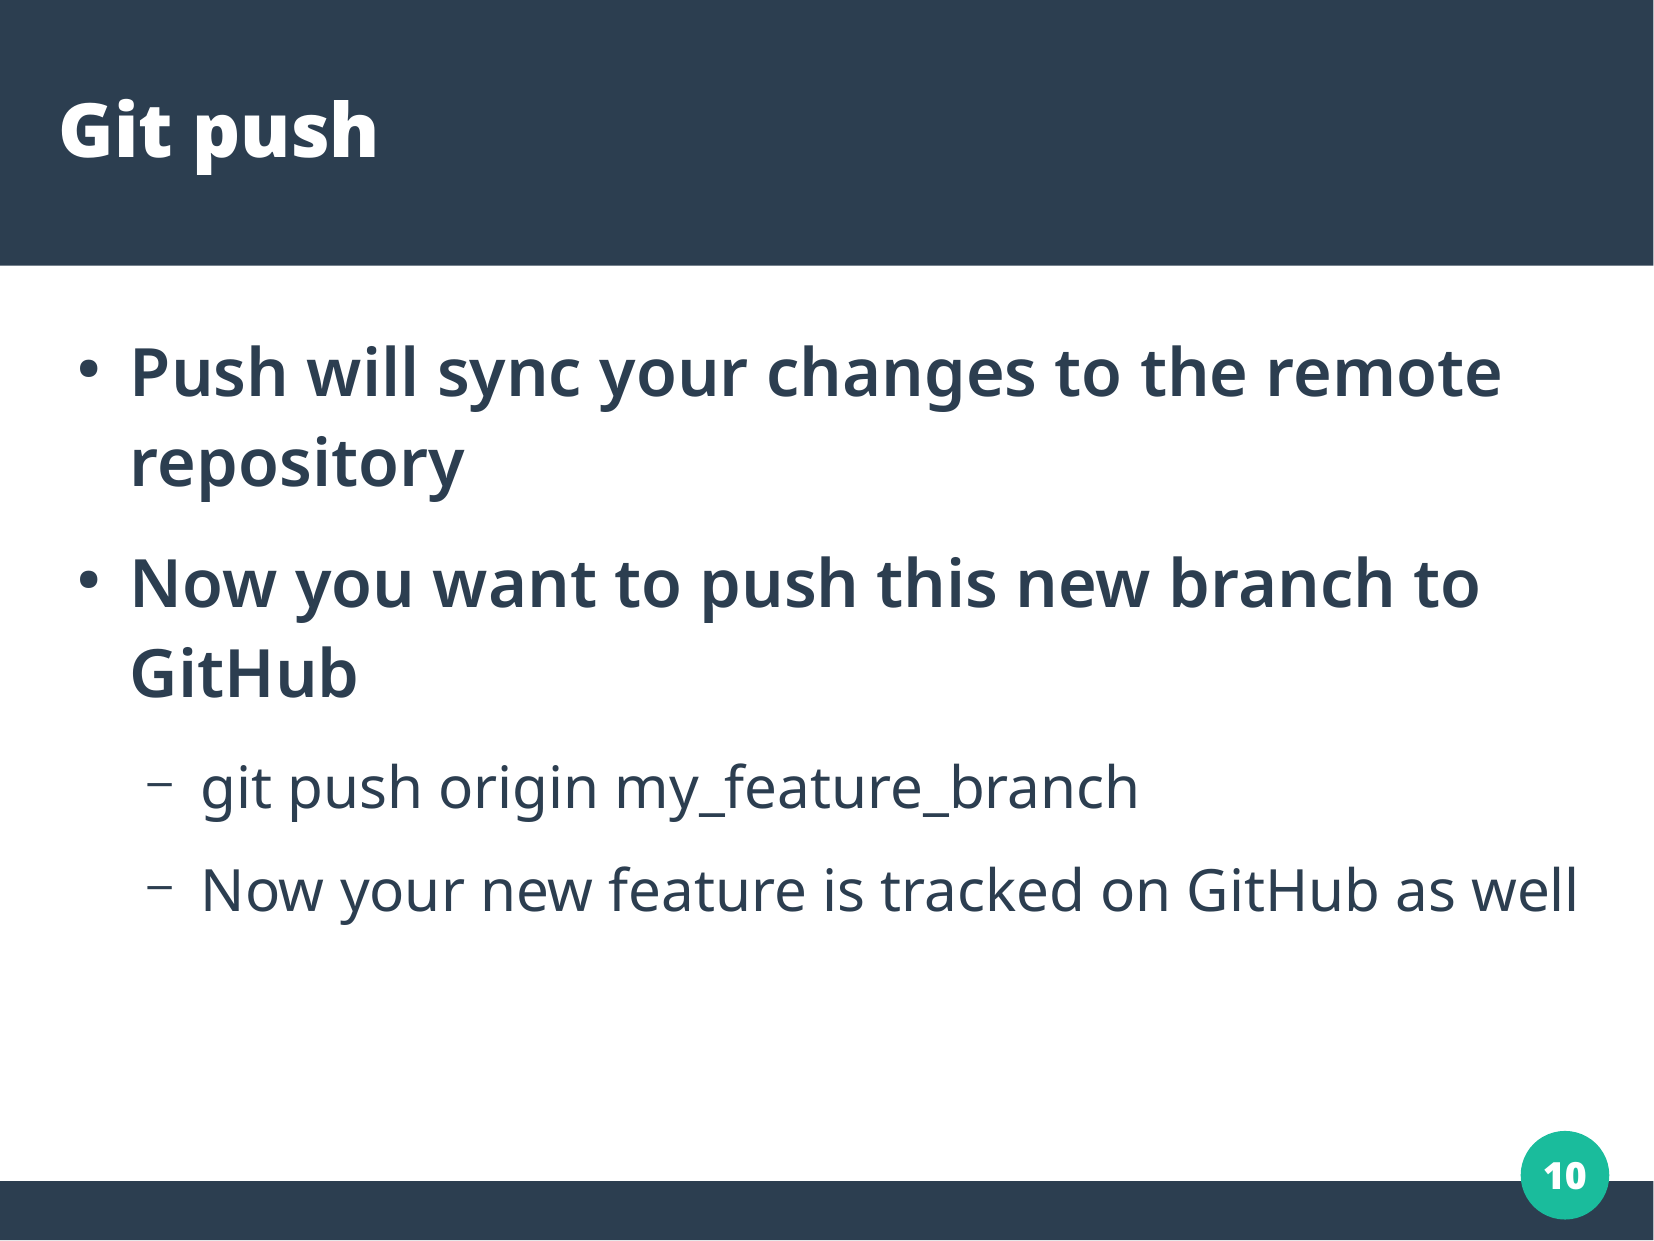

# Git push
Push will sync your changes to the remote repository
Now you want to push this new branch to GitHub
git push origin my_feature_branch
Now your new feature is tracked on GitHub as well
10